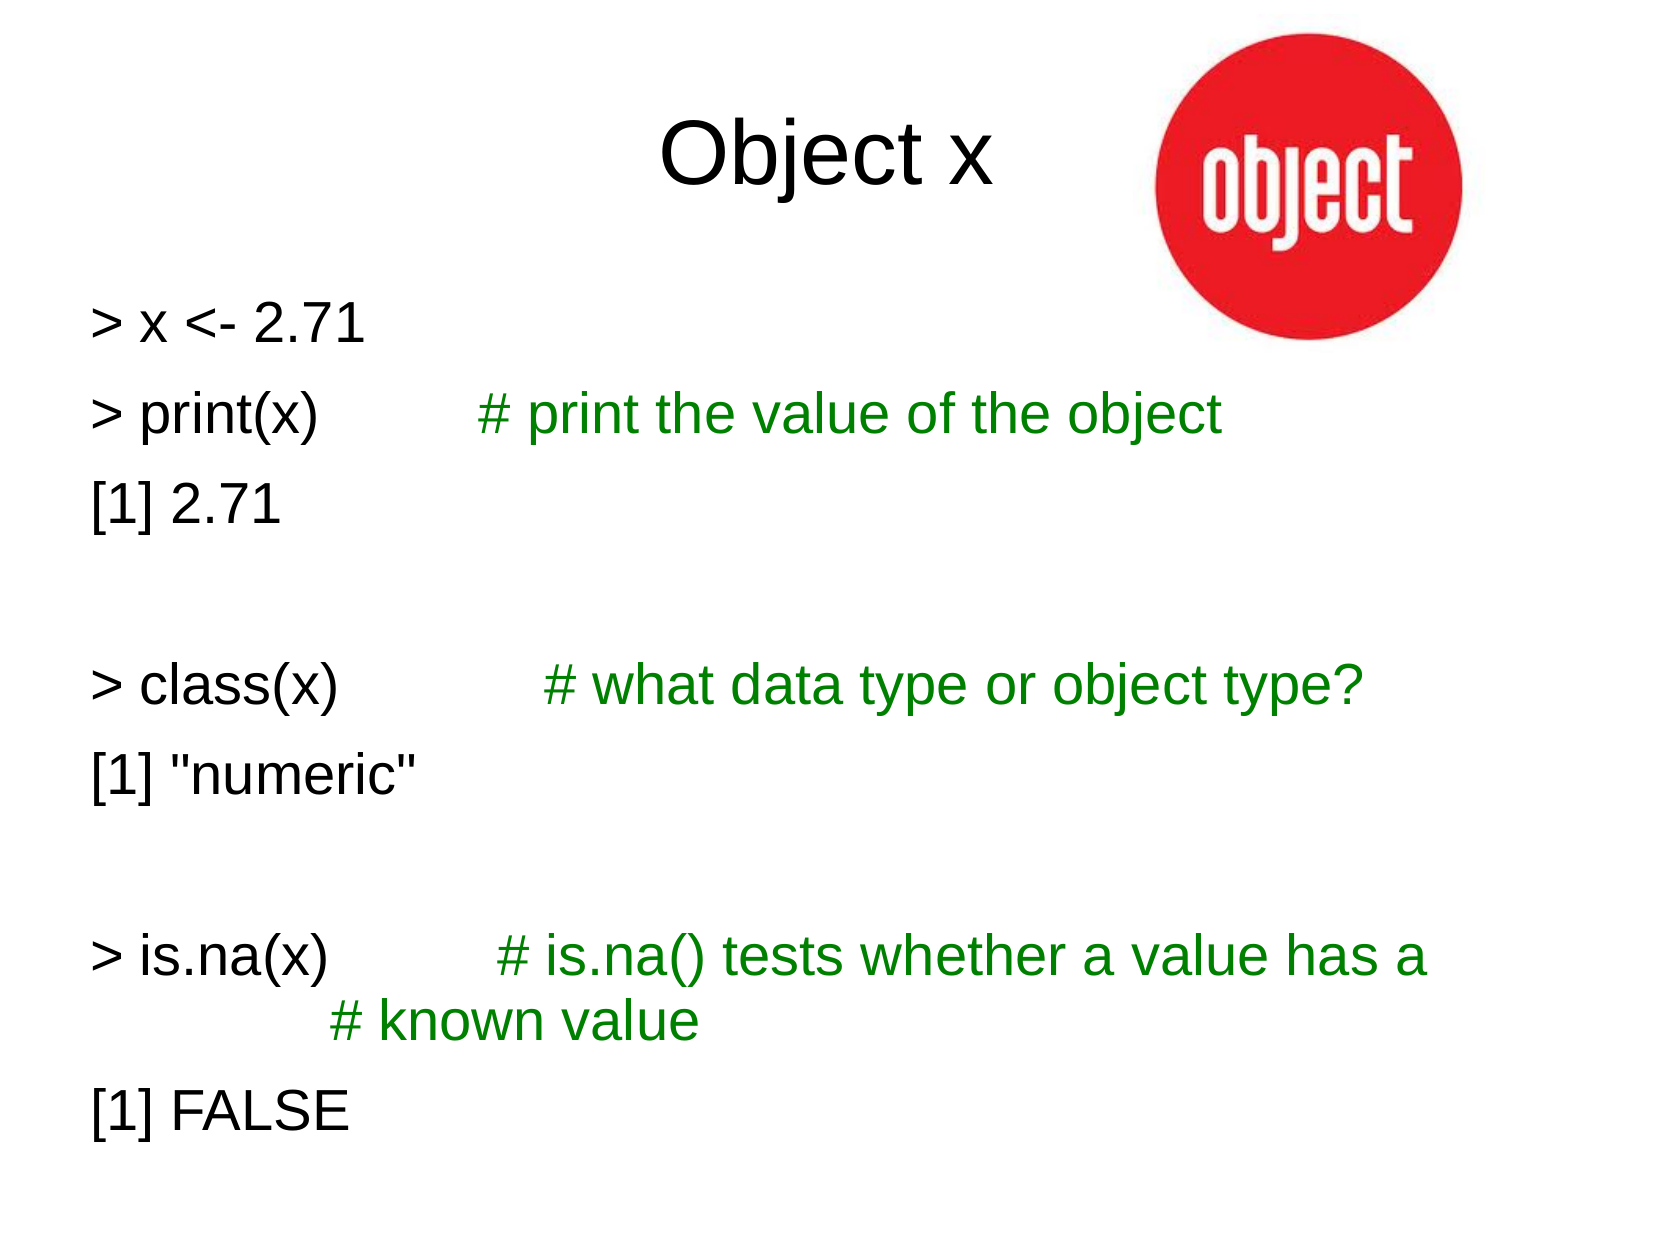

# Object x
> x <- 2.71
> print(x)		 # print the value of the object
[1] 2.71
> class(x) 	 # what data type or object type?
[1] "numeric"
> is.na(x) 	 			 # is.na() tests whether a value has a 		 							 # known value
[1] FALSE